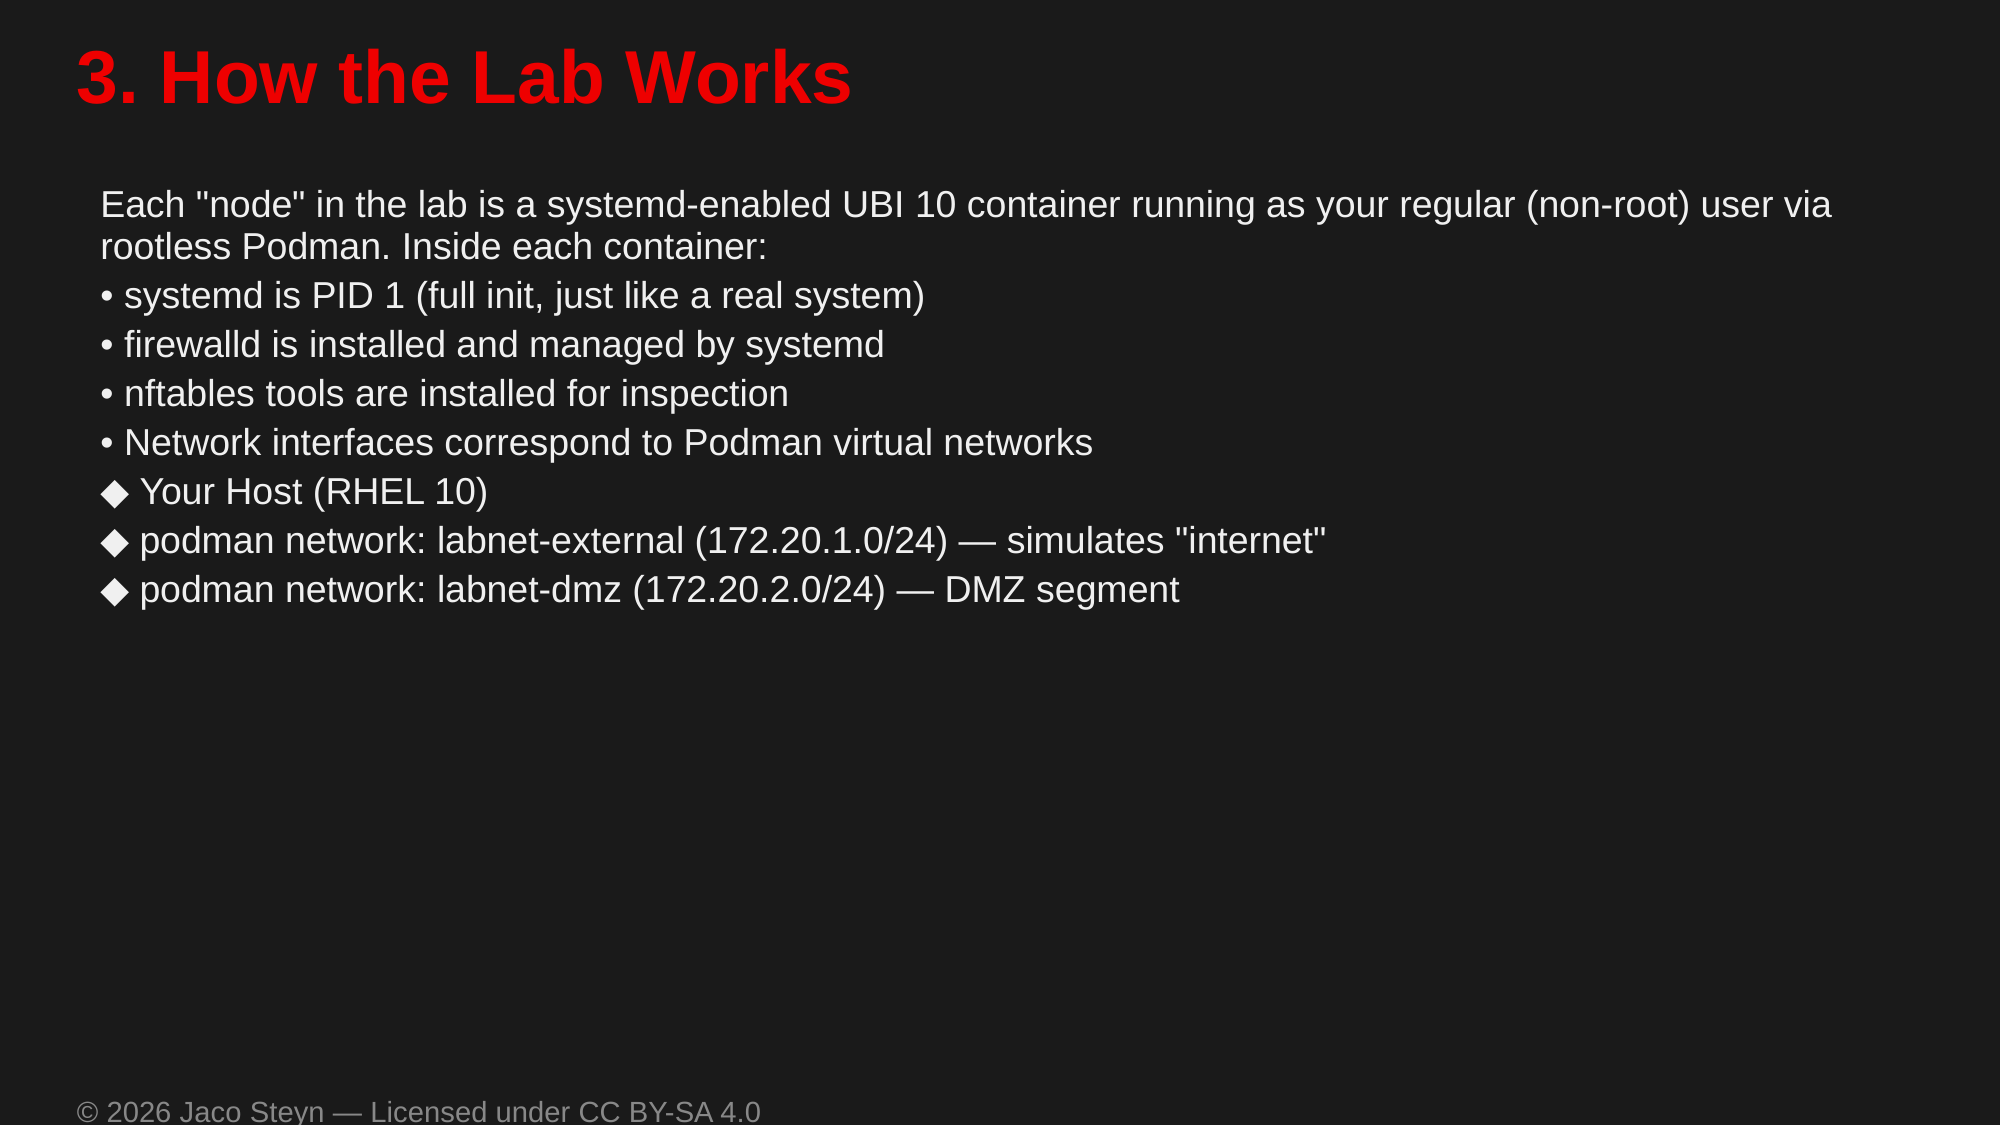

3. How the Lab Works
Each "node" in the lab is a systemd-enabled UBI 10 container running as your regular (non-root) user via rootless Podman. Inside each container:
• systemd is PID 1 (full init, just like a real system)
• firewalld is installed and managed by systemd
• nftables tools are installed for inspection
• Network interfaces correspond to Podman virtual networks
◆ Your Host (RHEL 10)
◆ podman network: labnet-external (172.20.1.0/24) — simulates "internet"
◆ podman network: labnet-dmz (172.20.2.0/24) — DMZ segment
© 2026 Jaco Steyn — Licensed under CC BY-SA 4.0